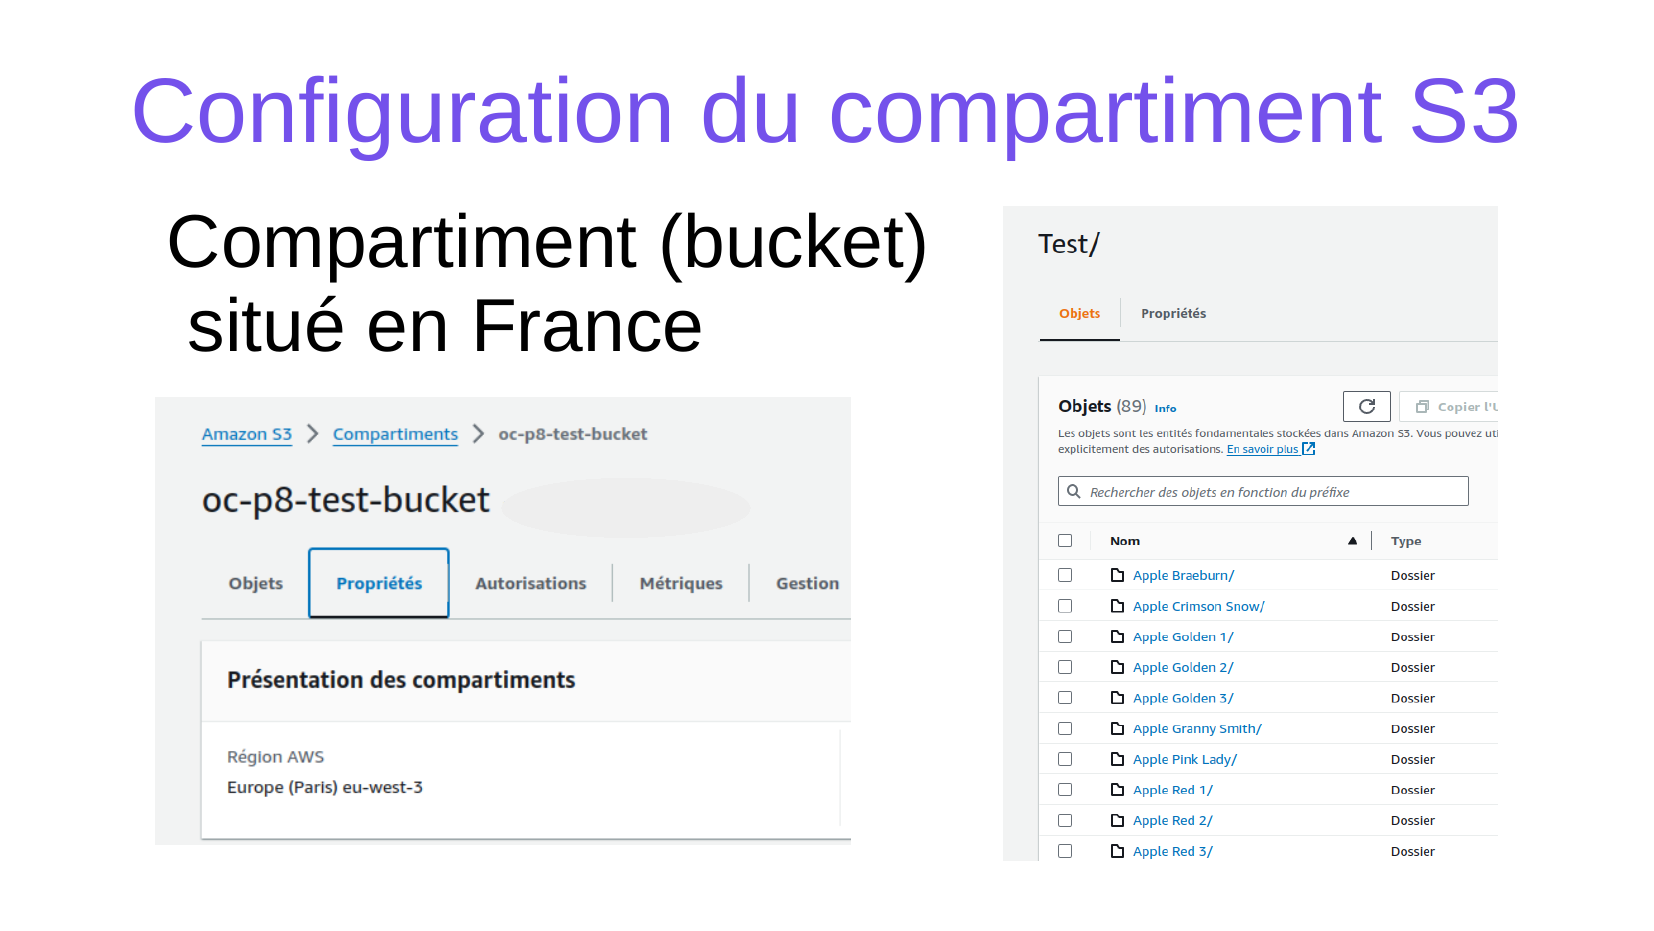

# Configuration du compartiment S3
Compartiment (bucket)
 situé en France